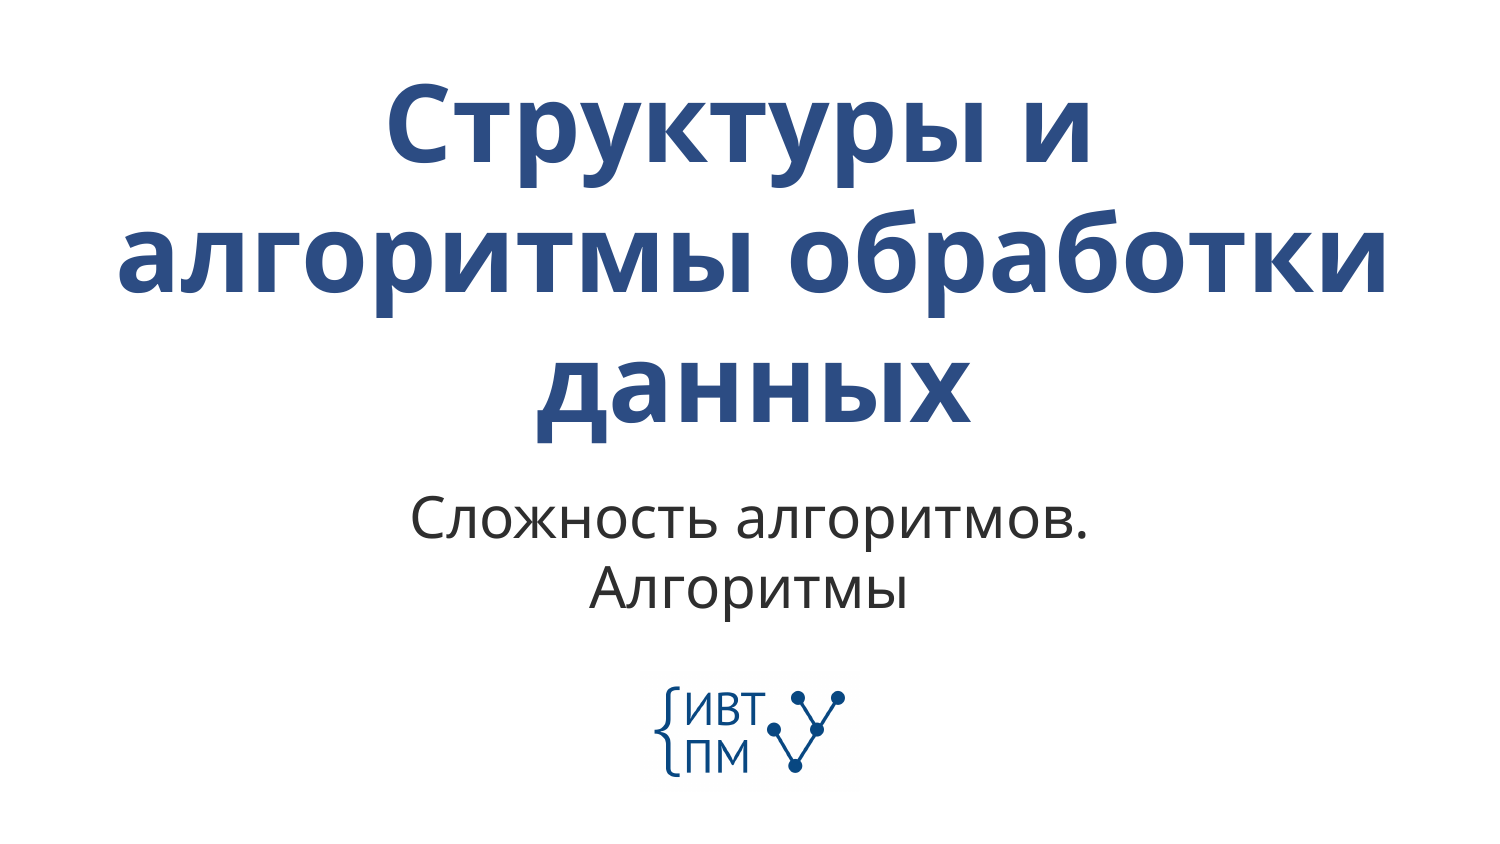

# Структуры и алгоритмы обработки данных
Сложность алгоритмов.
Алгоритмы